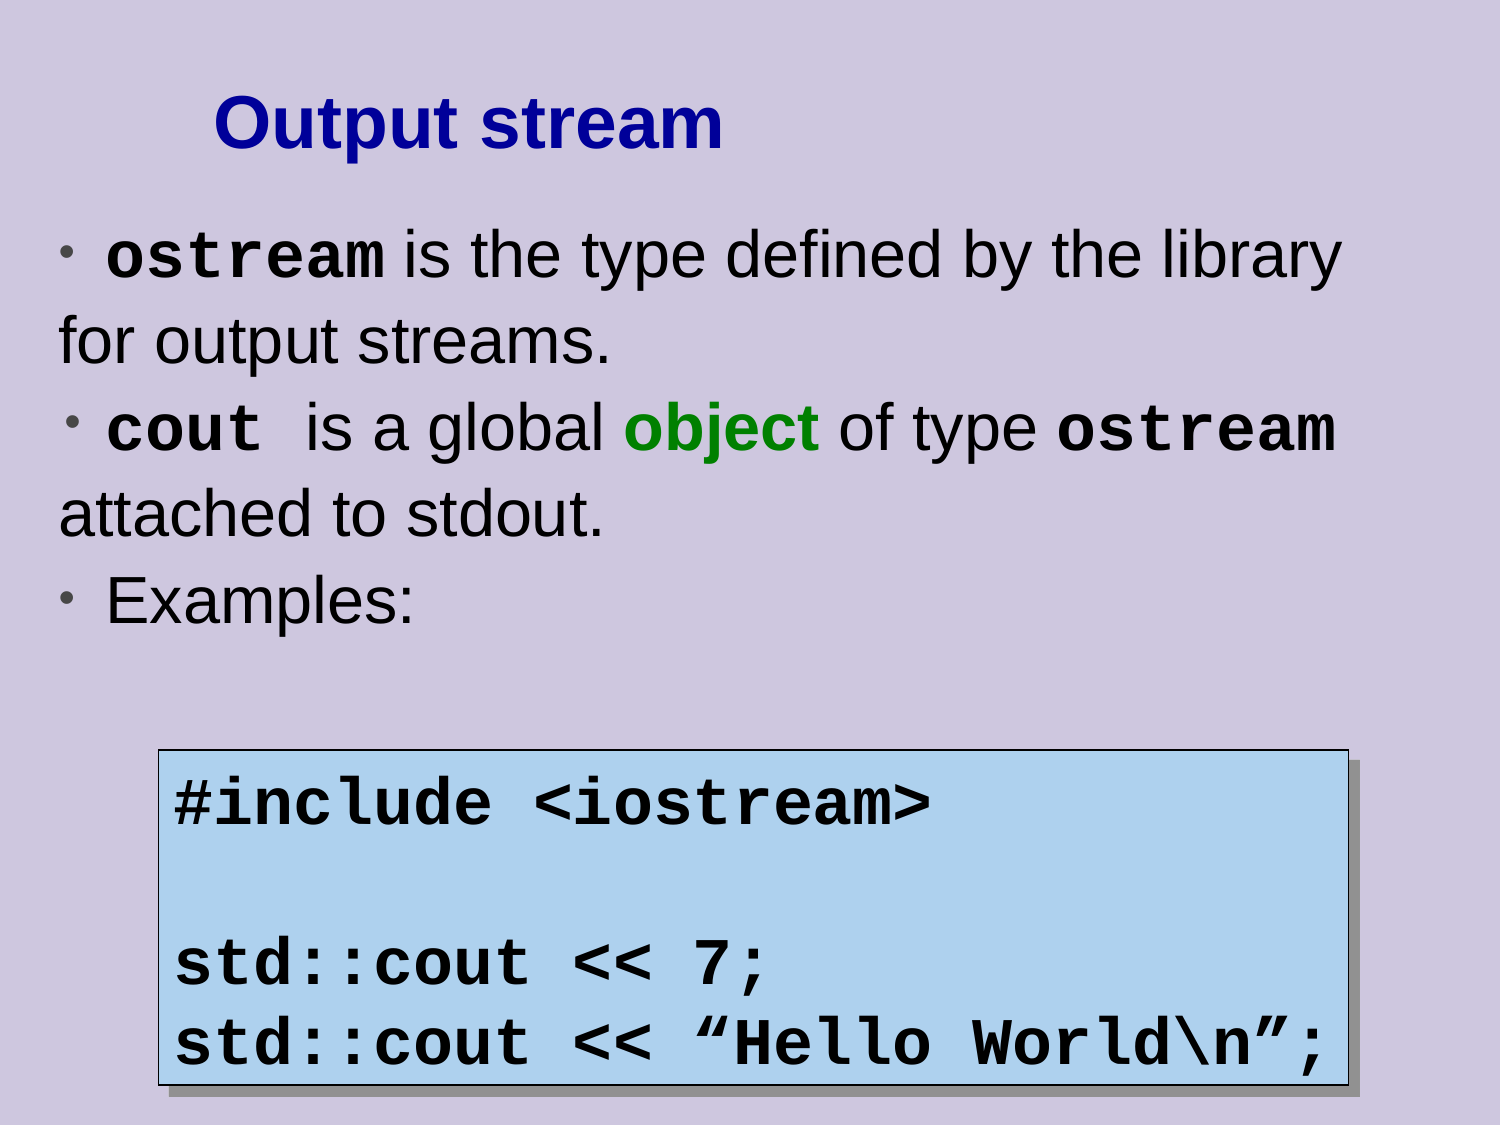

# Output stream
ostream is the type defined by the library
for output streams.
cout is a global object of type ostream
attached to stdout.
Examples:
#include <iostream>
std::cout << 7;
std::cout << “Hello World\n”;